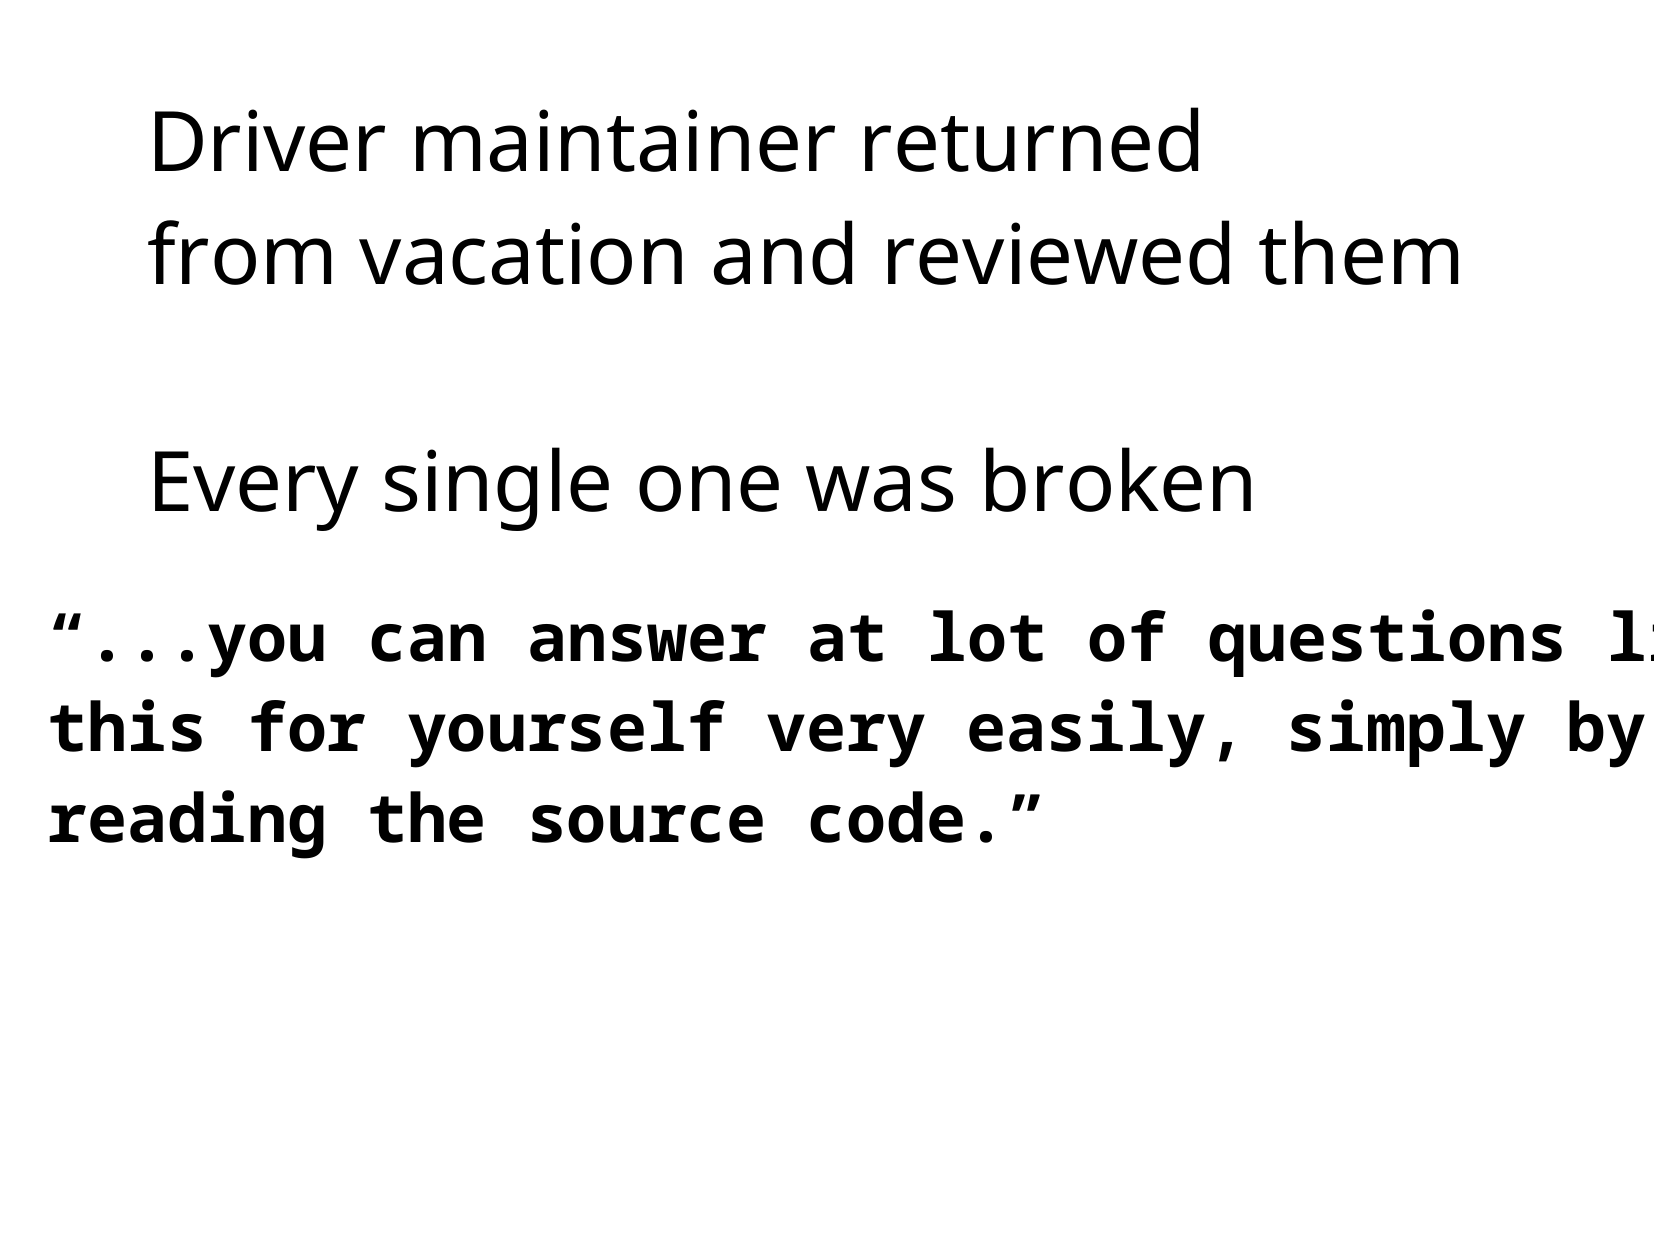

Driver maintainer returned
from vacation and reviewed them
Every single one was broken
“...you can answer at lot of questions like
this for yourself very easily, simply by
reading the source code.”